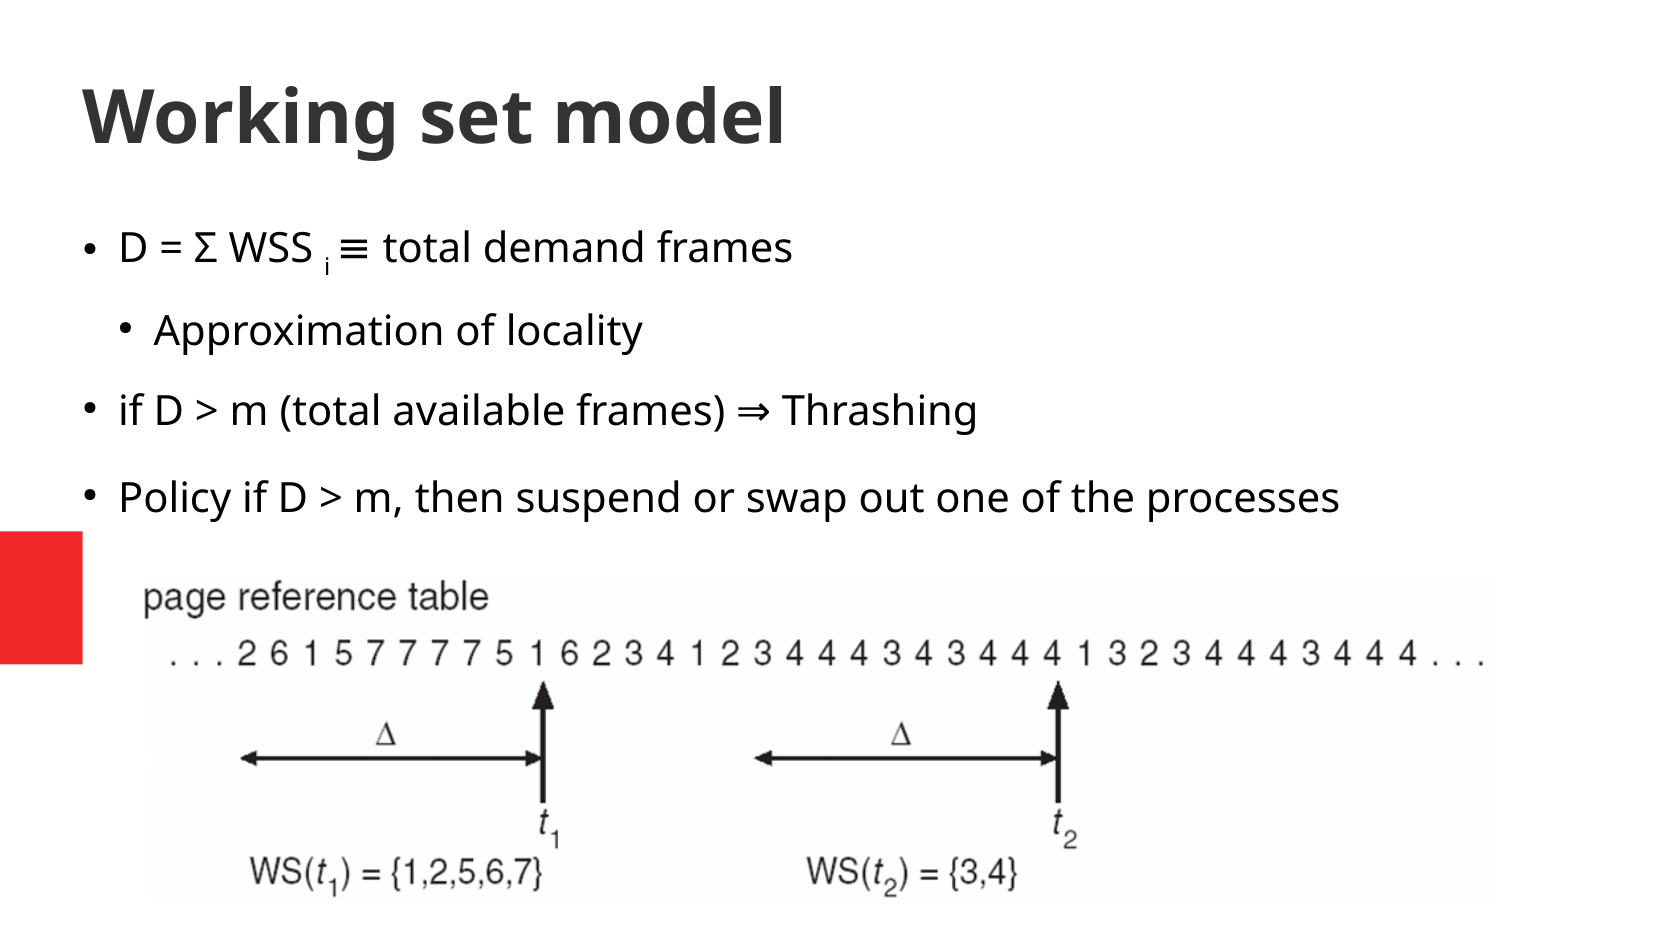

# Working set model
D = Σ WSS i ≡ total demand frames
Approximation of locality
if D > m (total available frames) ⇒ Thrashing
Policy if D > m, then suspend or swap out one of the processes